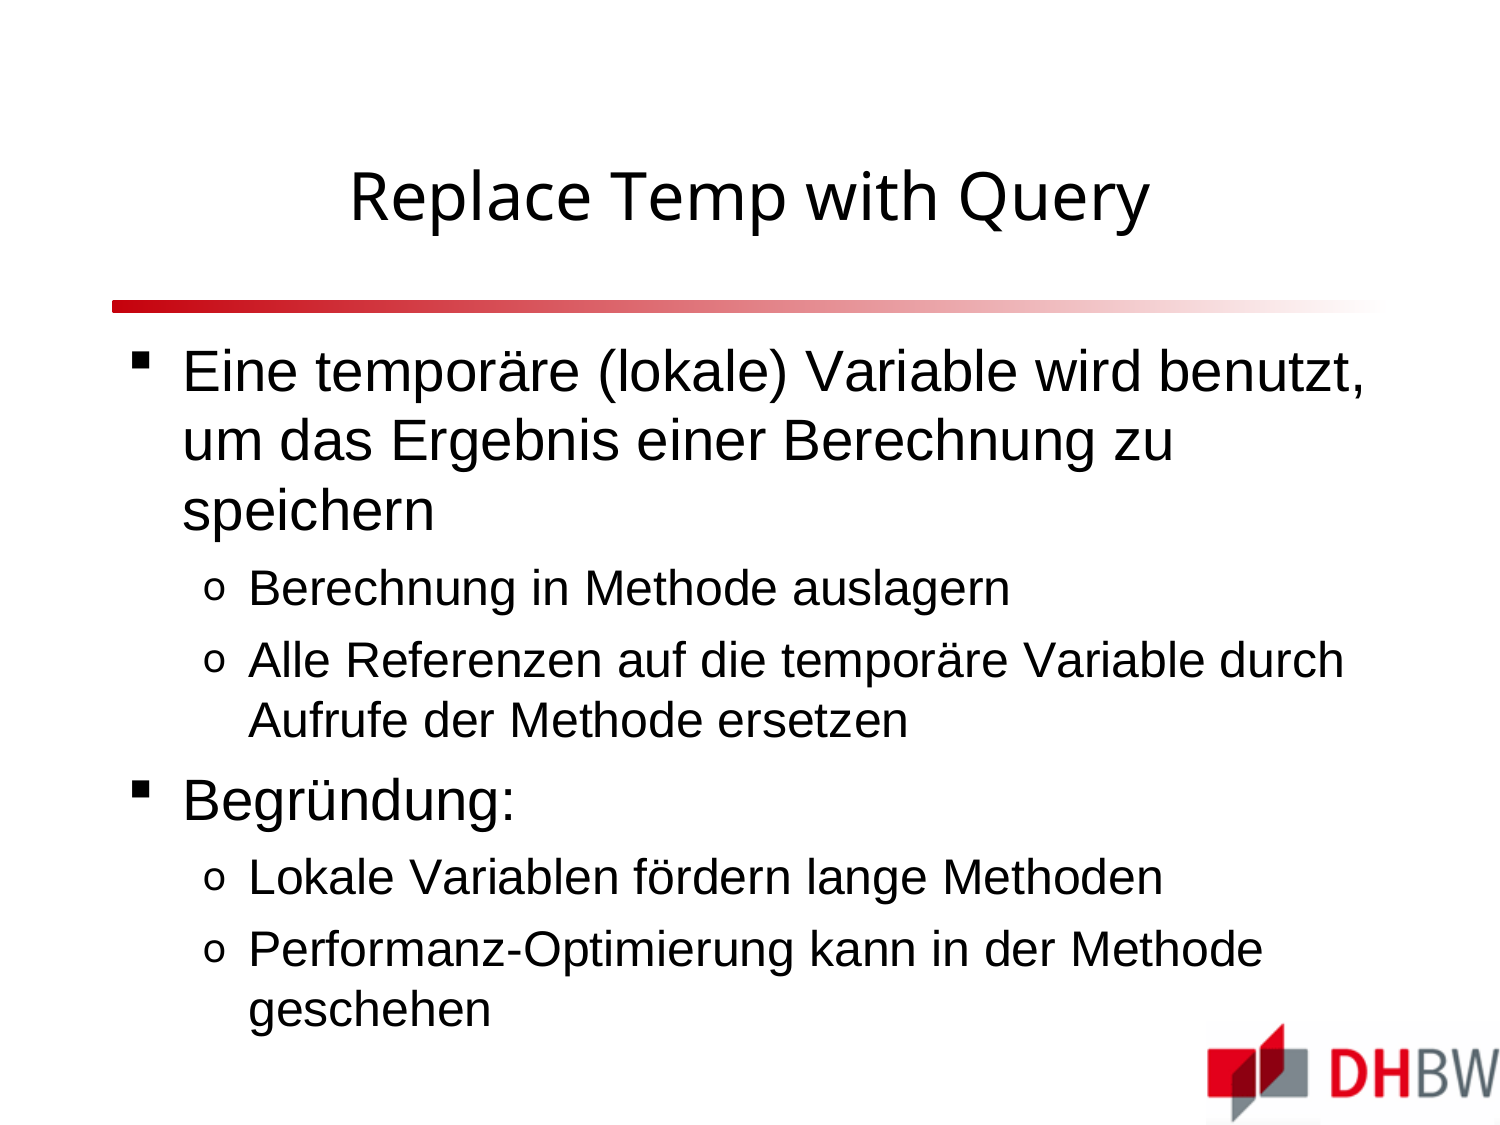

# Replace Temp with Query
Eine temporäre (lokale) Variable wird benutzt, um das Ergebnis einer Berechnung zu speichern
Berechnung in Methode auslagern
Alle Referenzen auf die temporäre Variable durch Aufrufe der Methode ersetzen
Begründung:
Lokale Variablen fördern lange Methoden
Performanz-Optimierung kann in der Methode geschehen